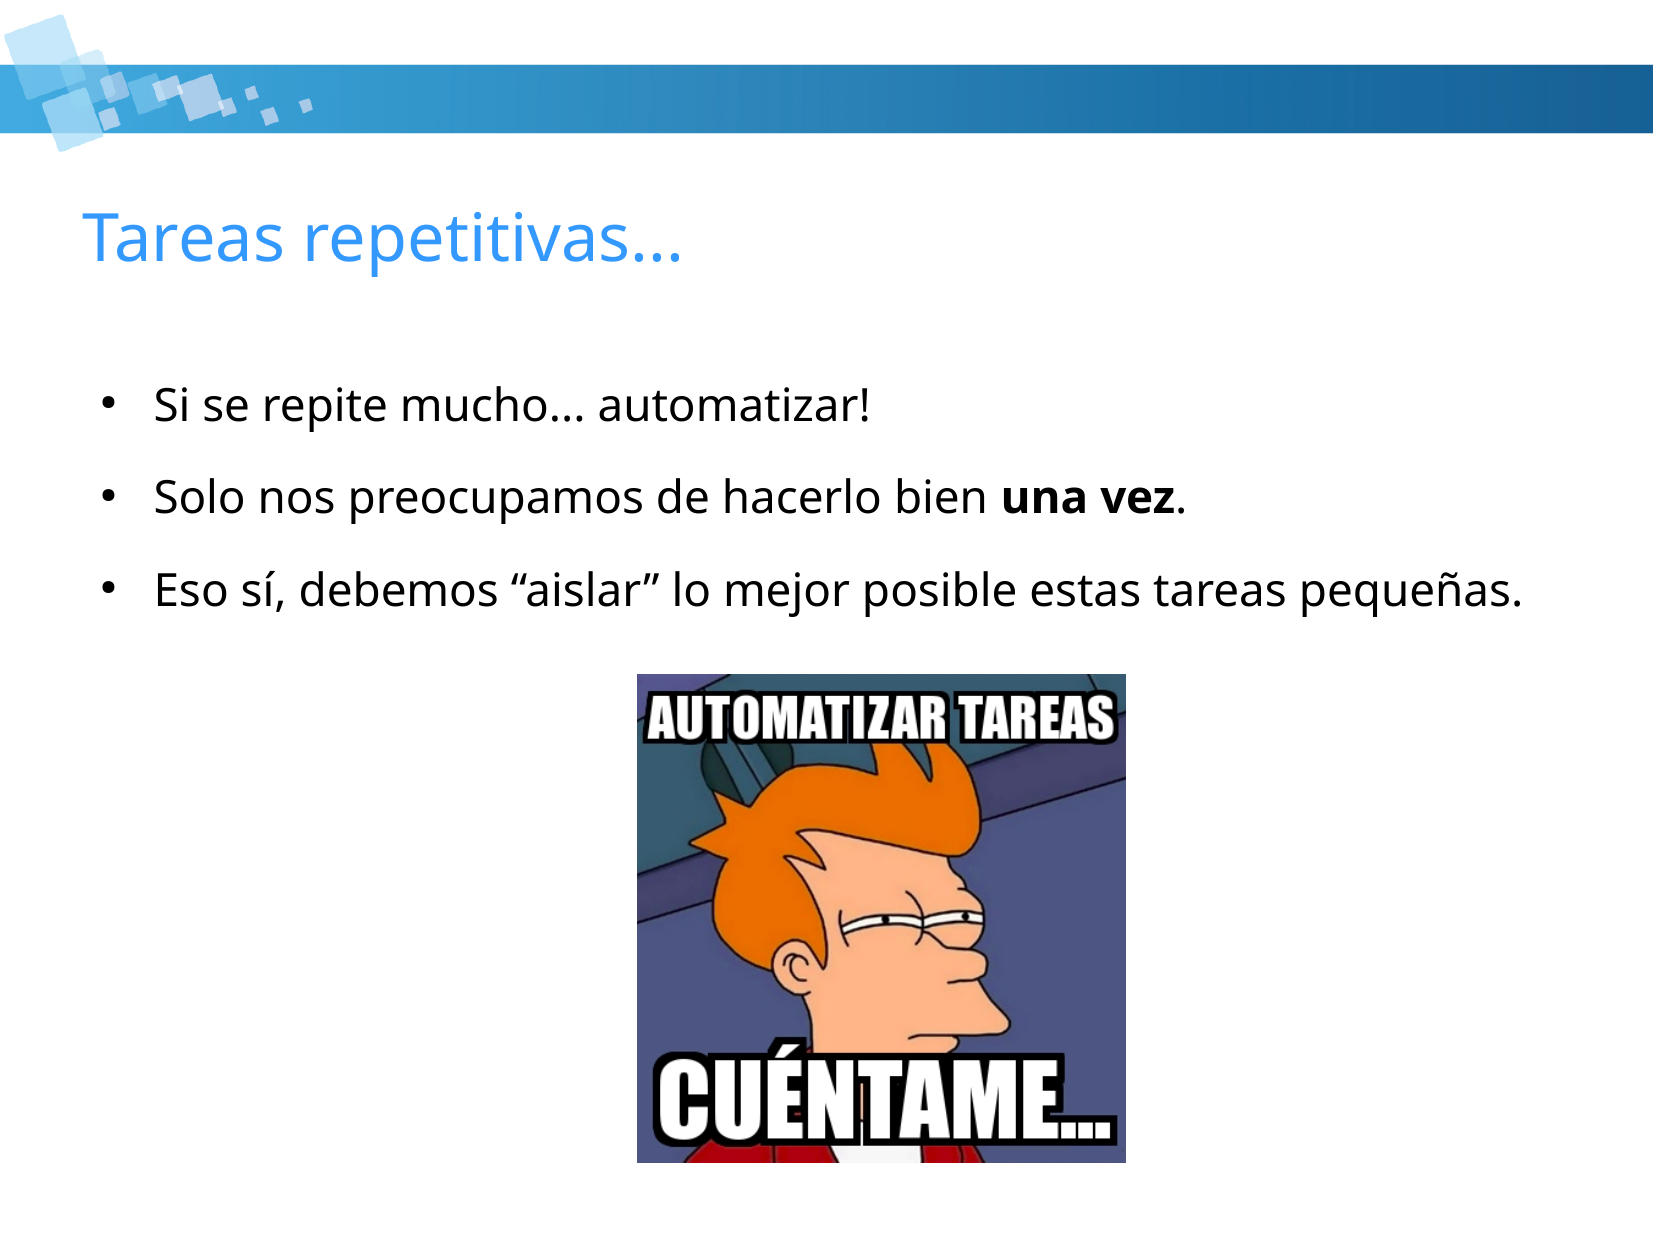

# Tareas repetitivas...
Si se repite mucho... automatizar!
Solo nos preocupamos de hacerlo bien una vez.
Eso sí, debemos “aislar” lo mejor posible estas tareas pequeñas.